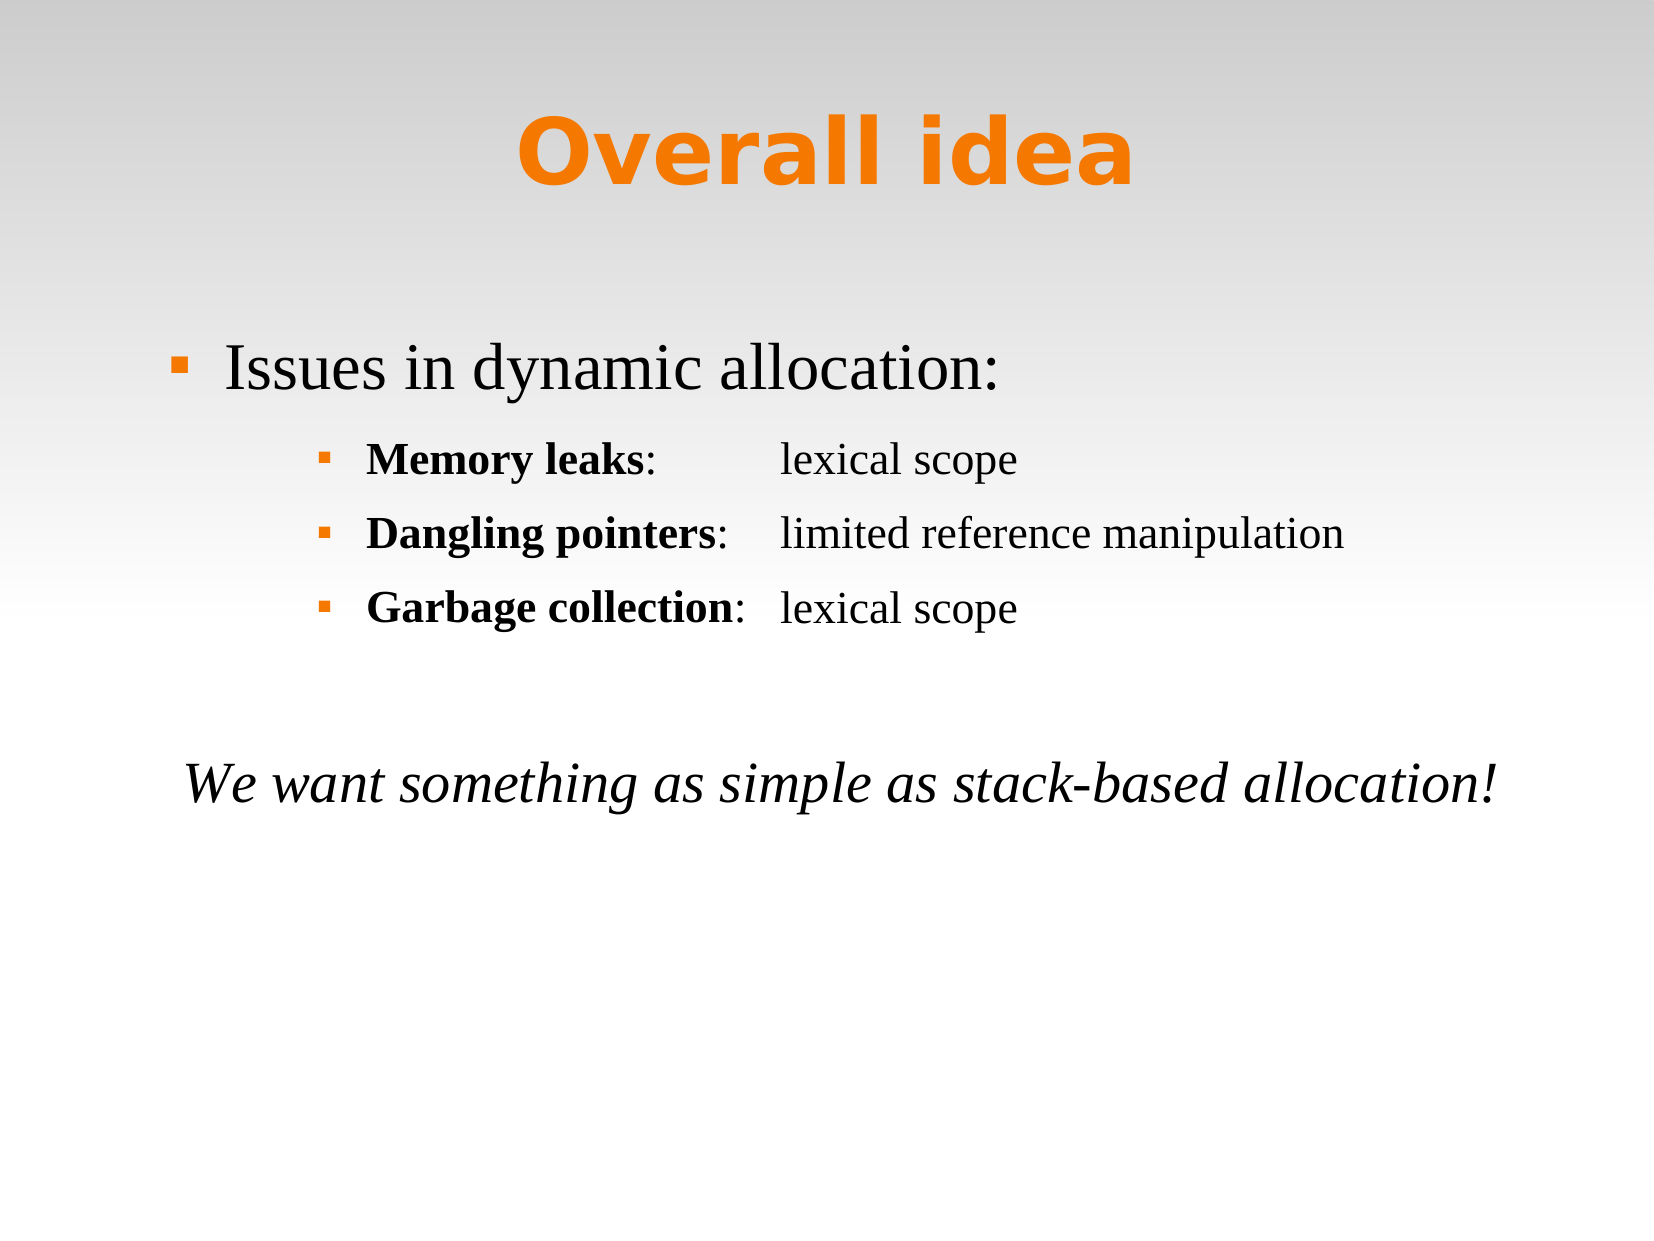

# Overall idea
Issues in dynamic allocation:
Memory leaks:
Dangling pointers:
Garbage collection:
 We want something as simple as stack-based allocation!
 lexical scope
 limited reference manipulation
 lexical scope